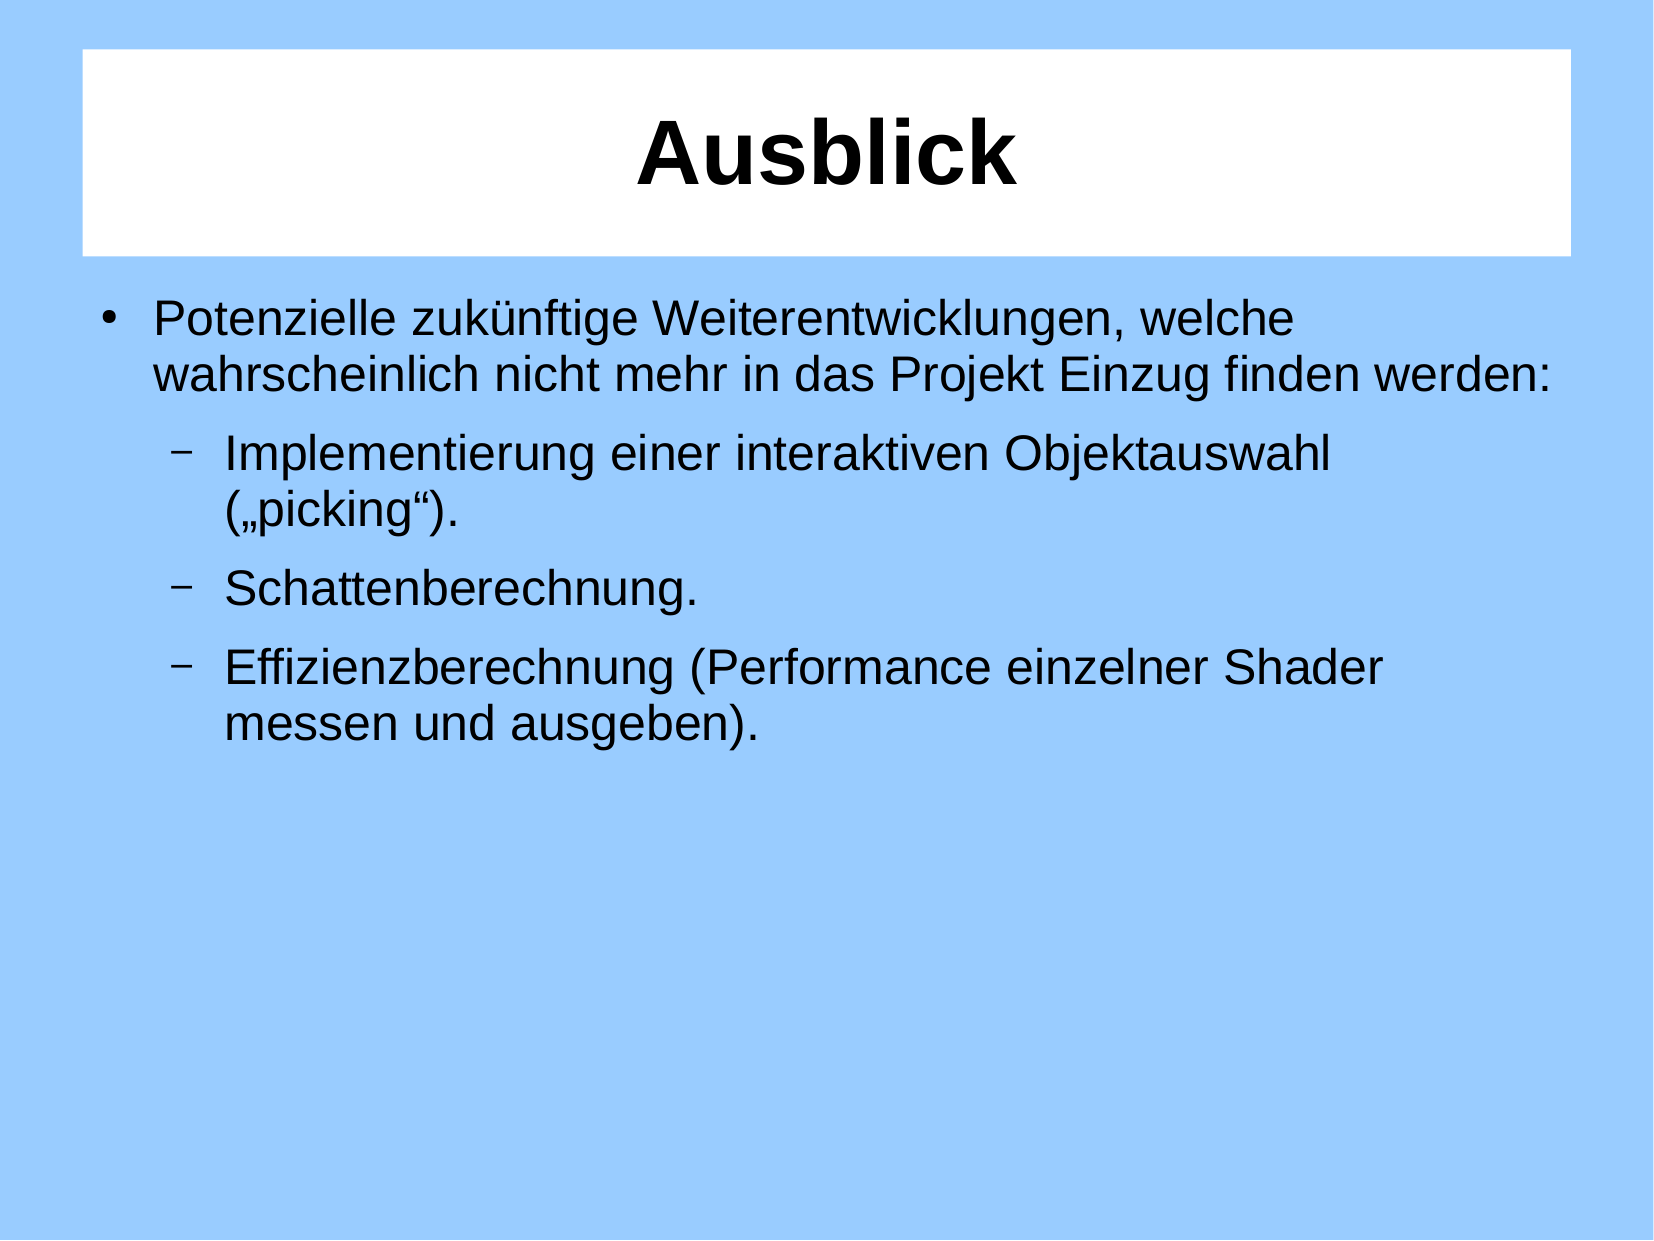

# Ausblick
Potenzielle zukünftige Weiterentwicklungen, welche wahrscheinlich nicht mehr in das Projekt Einzug finden werden:
Implementierung einer interaktiven Objektauswahl („picking“).
Schattenberechnung.
Effizienzberechnung (Performance einzelner Shader messen und ausgeben).